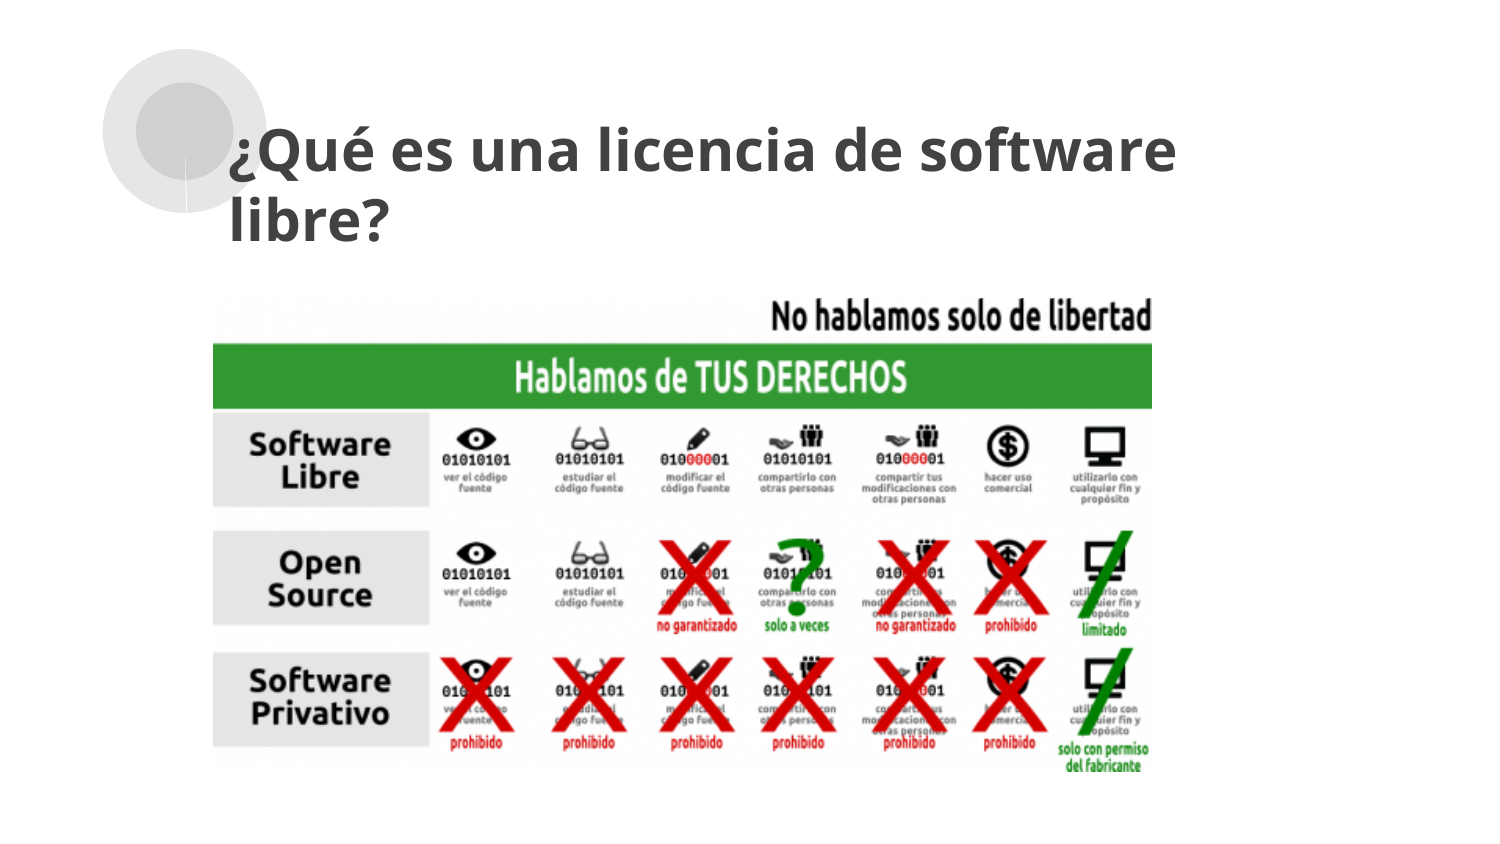

# ¿Qué es una licencia de software libre?